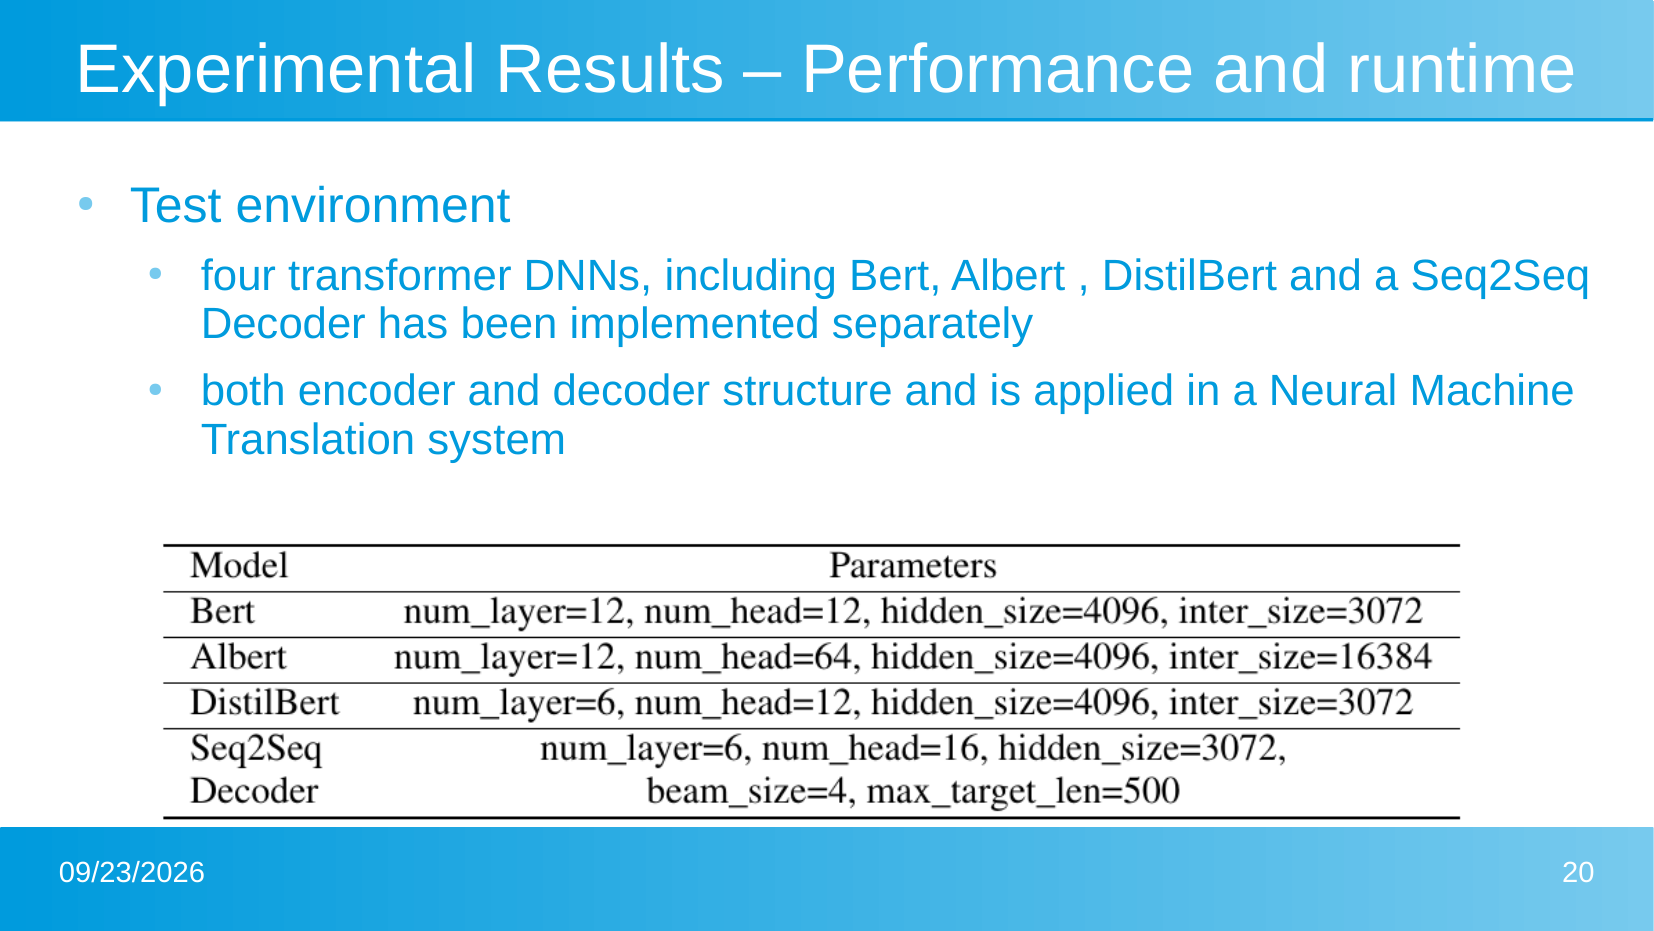

# Experimental Results – Performance and runtime
Test environment
four transformer DNNs, including Bert, Albert , DistilBert and a Seq2Seq Decoder has been implemented separately
both encoder and decoder structure and is applied in a Neural Machine Translation system
20